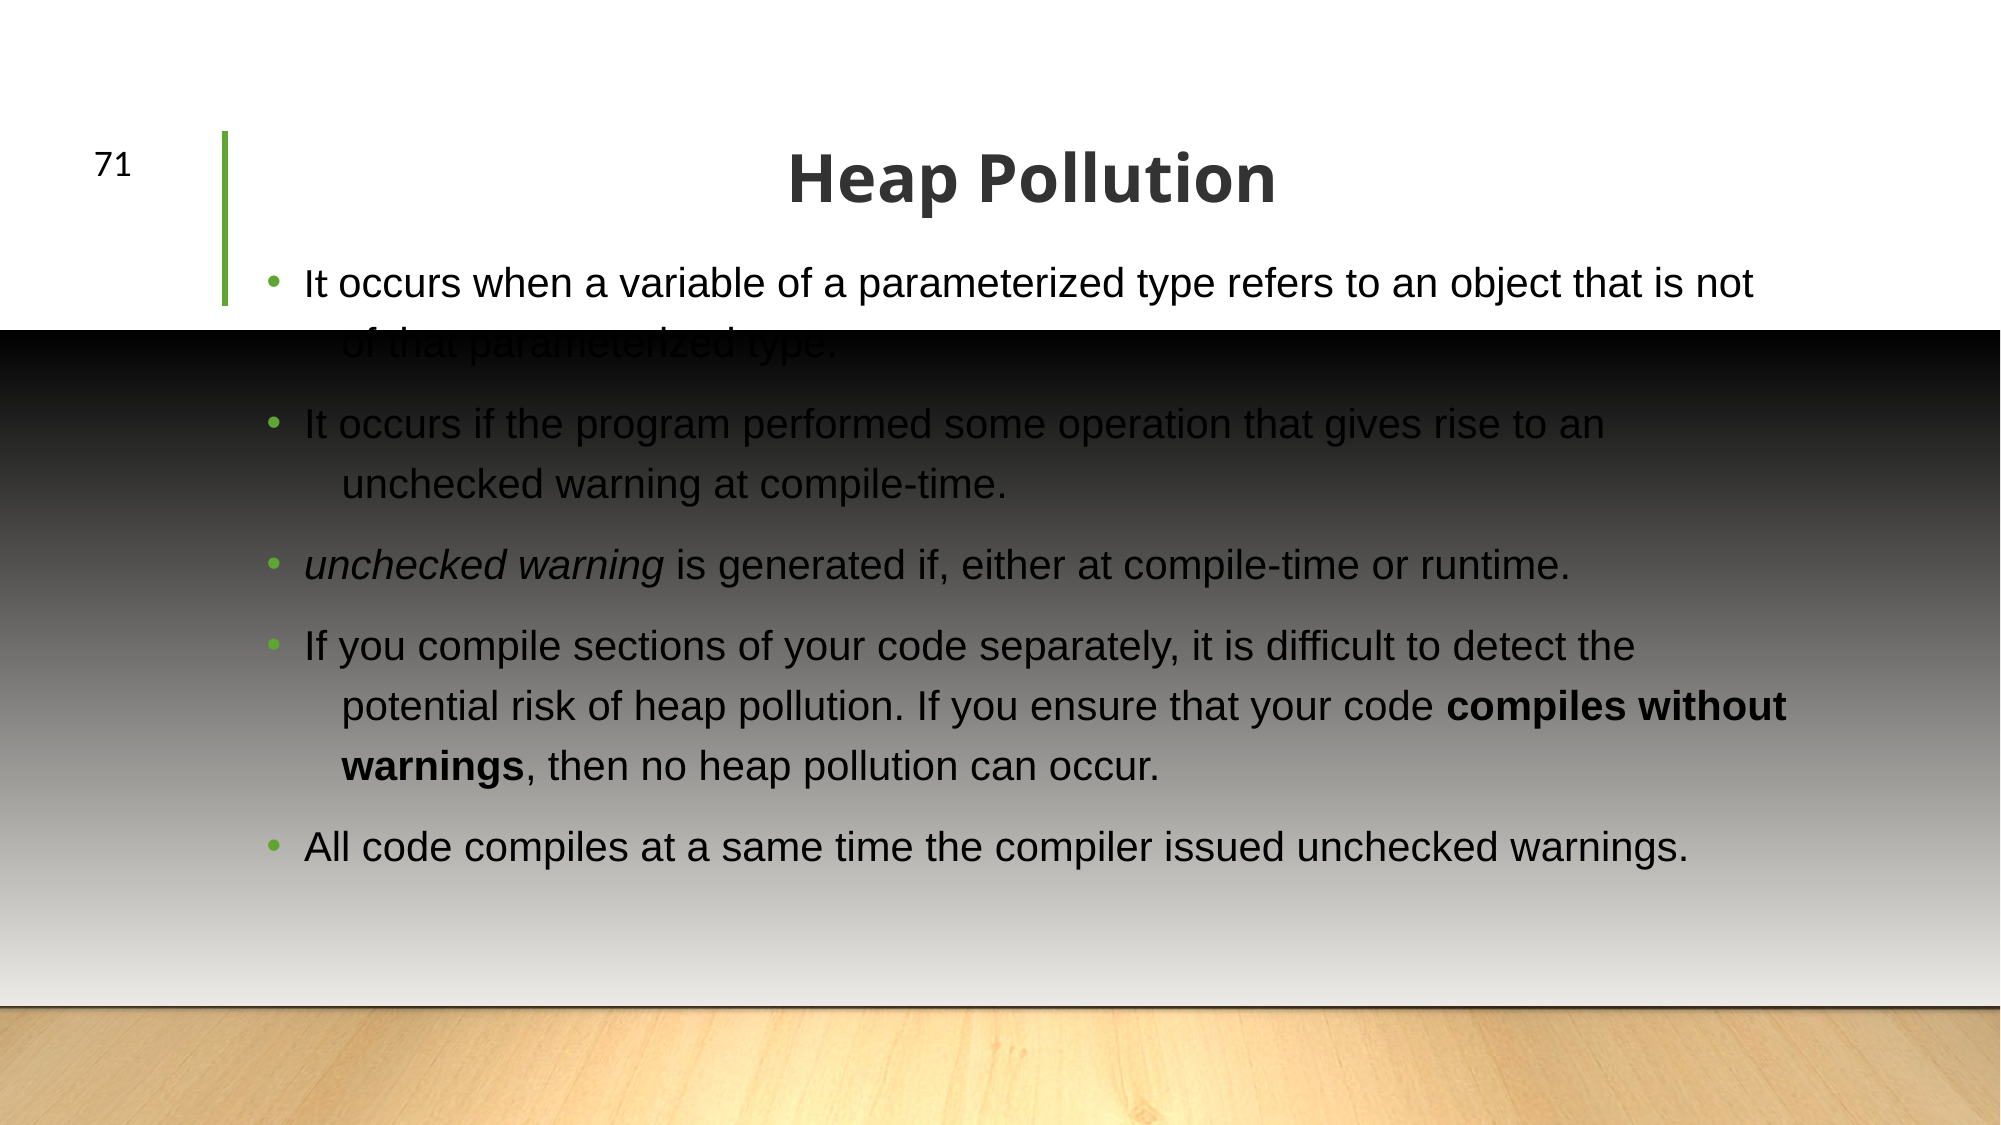

# Heap Pollution
It occurs when a variable of a parameterized type refers to an object that is not of that parameterized type.
It occurs if the program performed some operation that gives rise to an unchecked warning at compile-time.
unchecked warning is generated if, either at compile-time or runtime.
If you compile sections of your code separately, it is difficult to detect the potential risk of heap pollution. If you ensure that your code compiles without warnings, then no heap pollution can occur.
All code compiles at a same time the compiler issued unchecked warnings.